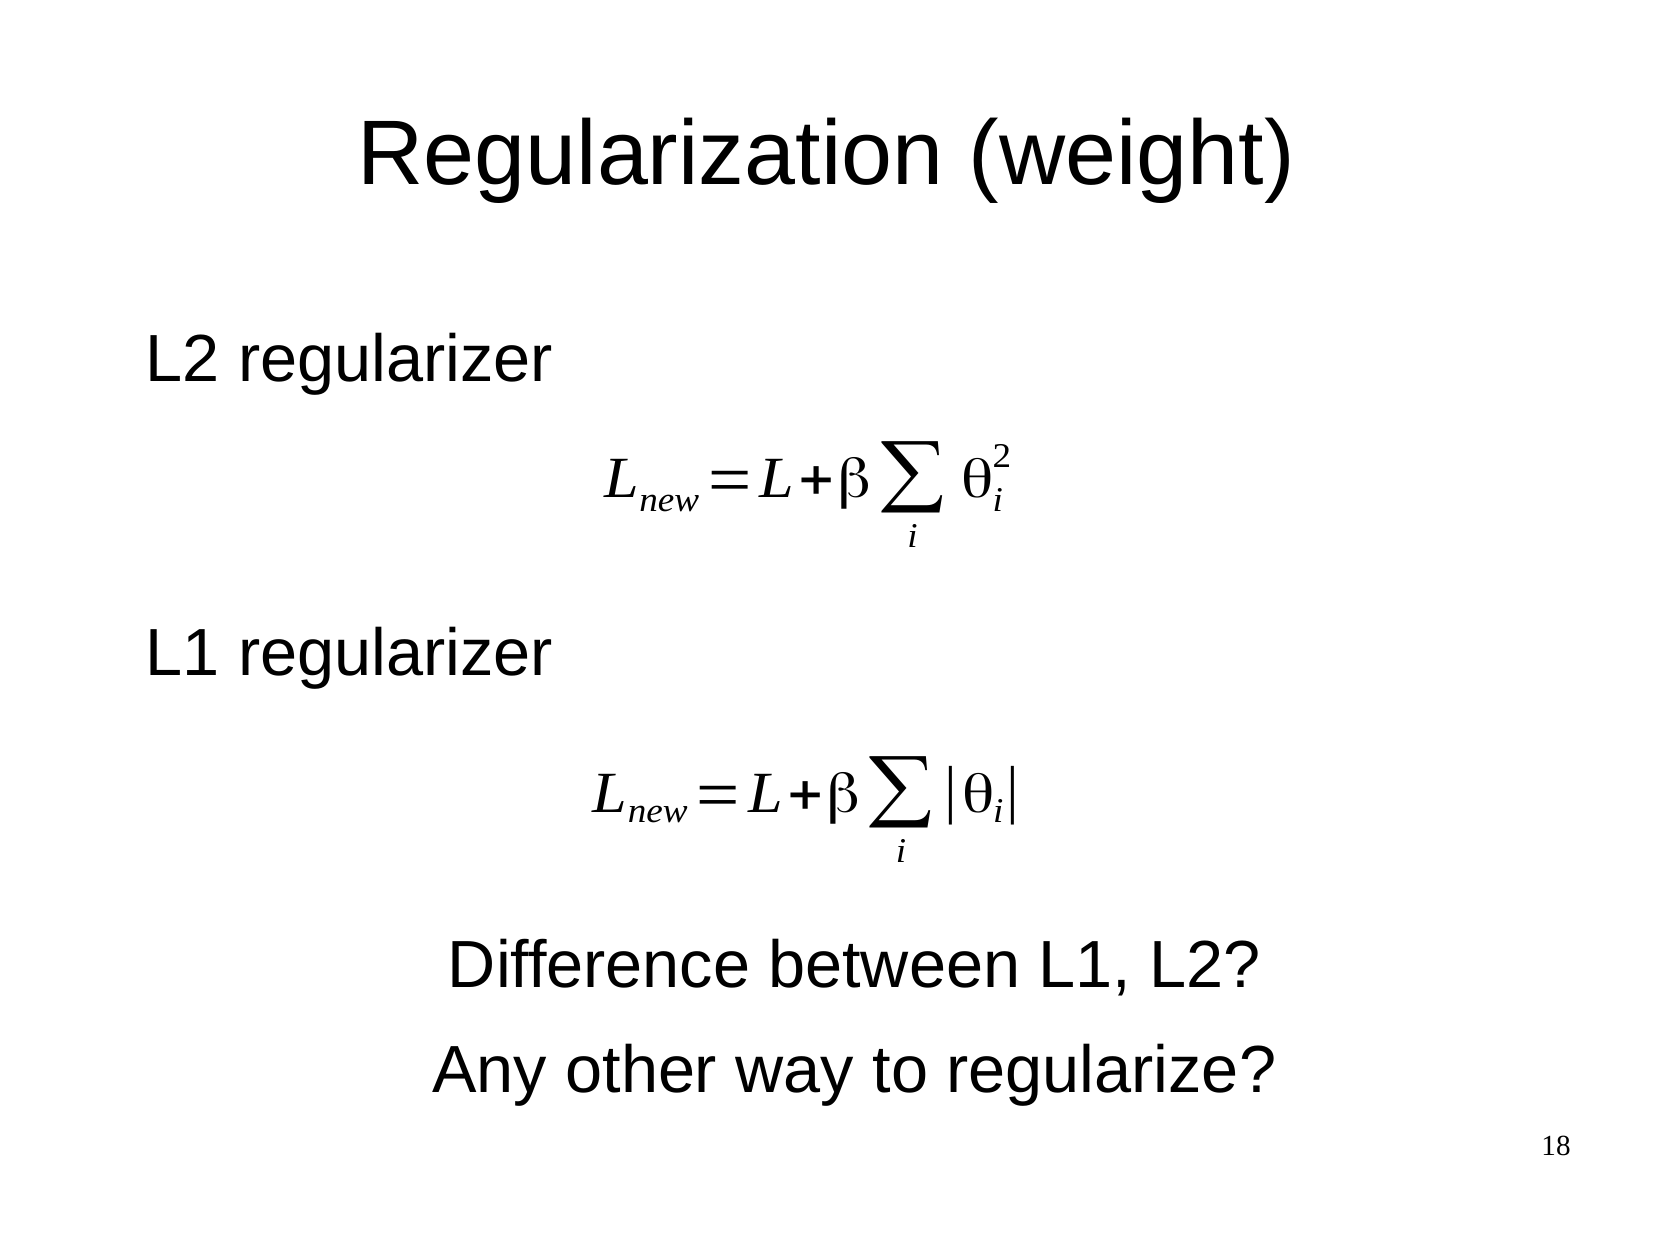

# Regularization (weight)
L2 regularizer
L1 regularizer
Difference between L1, L2?
Any other way to regularize?
18